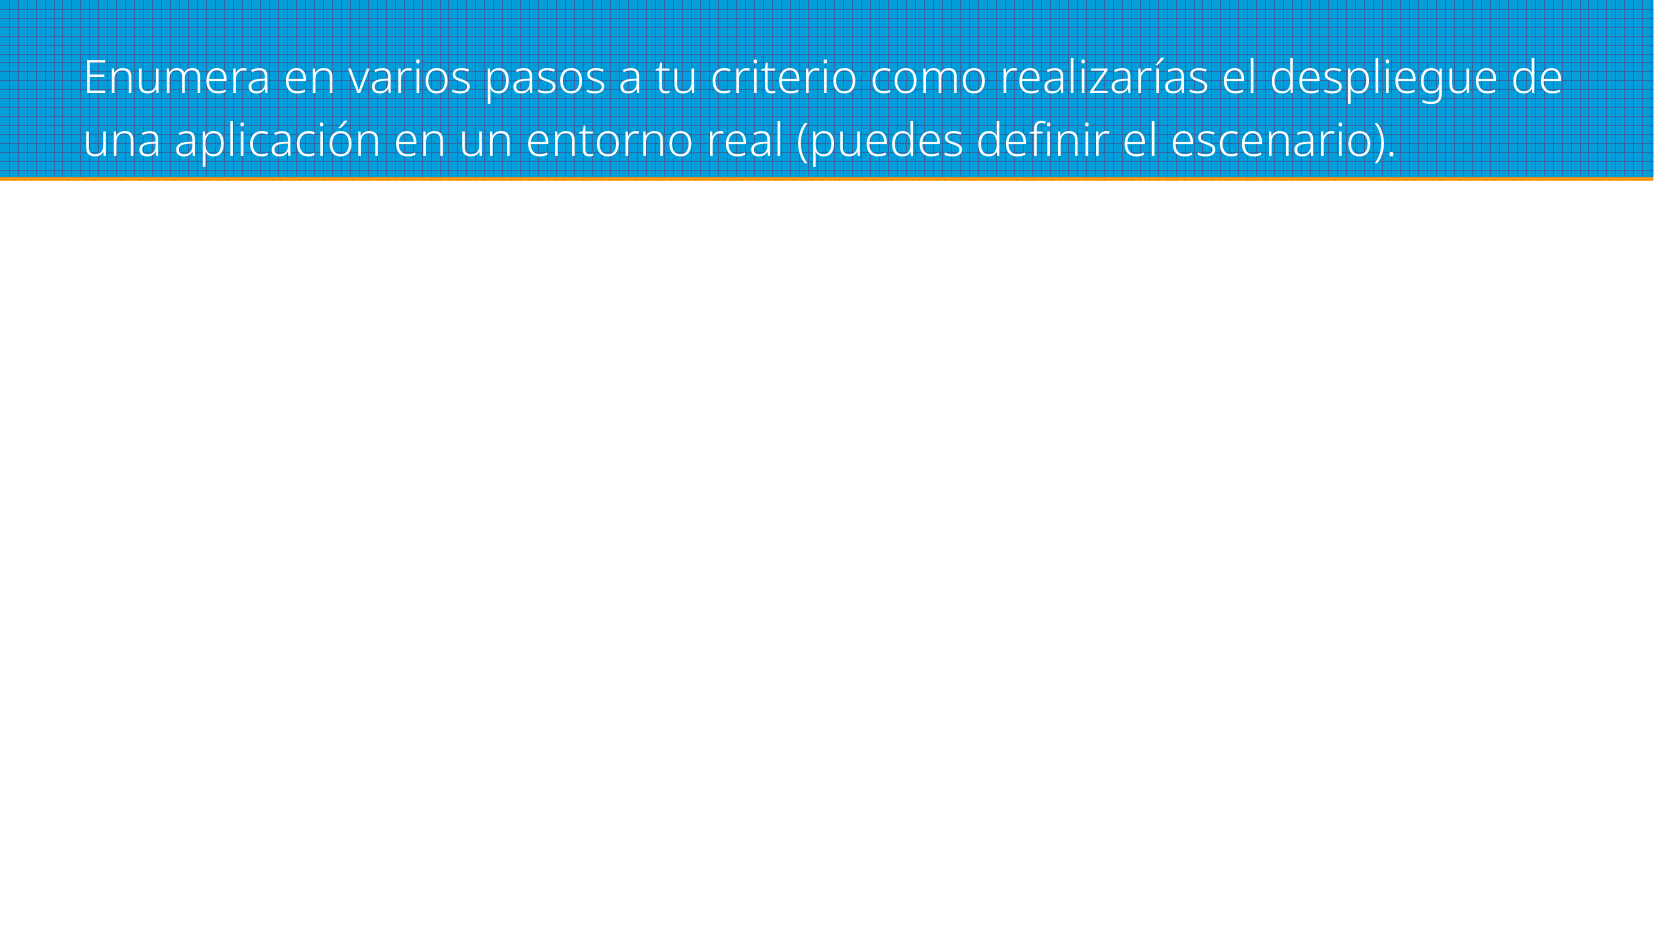

# Enumera en varios pasos a tu criterio como realizarías el despliegue de una aplicación en un entorno real (puedes definir el escenario).